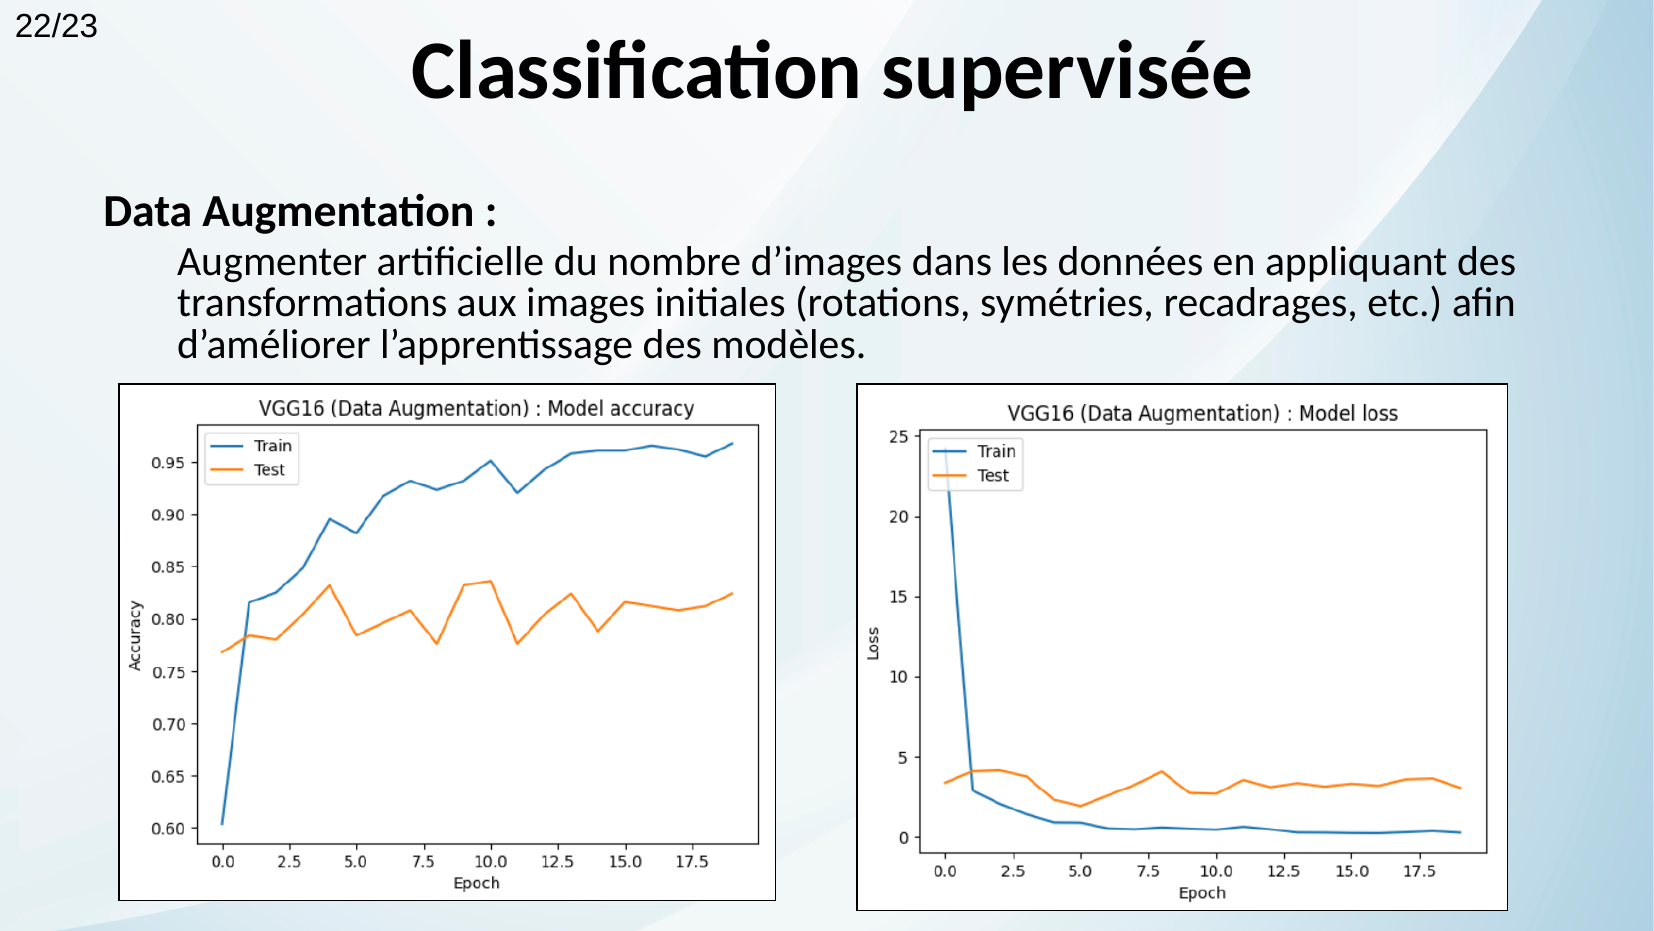

22/23
# Classification supervisée
Data Augmentation :
	Augmenter artificielle du nombre d’images dans les données en appliquant des 	transformations aux images initiales (rotations, symétries, recadrages, etc.) afin 	d’améliorer l’apprentissage des modèles.